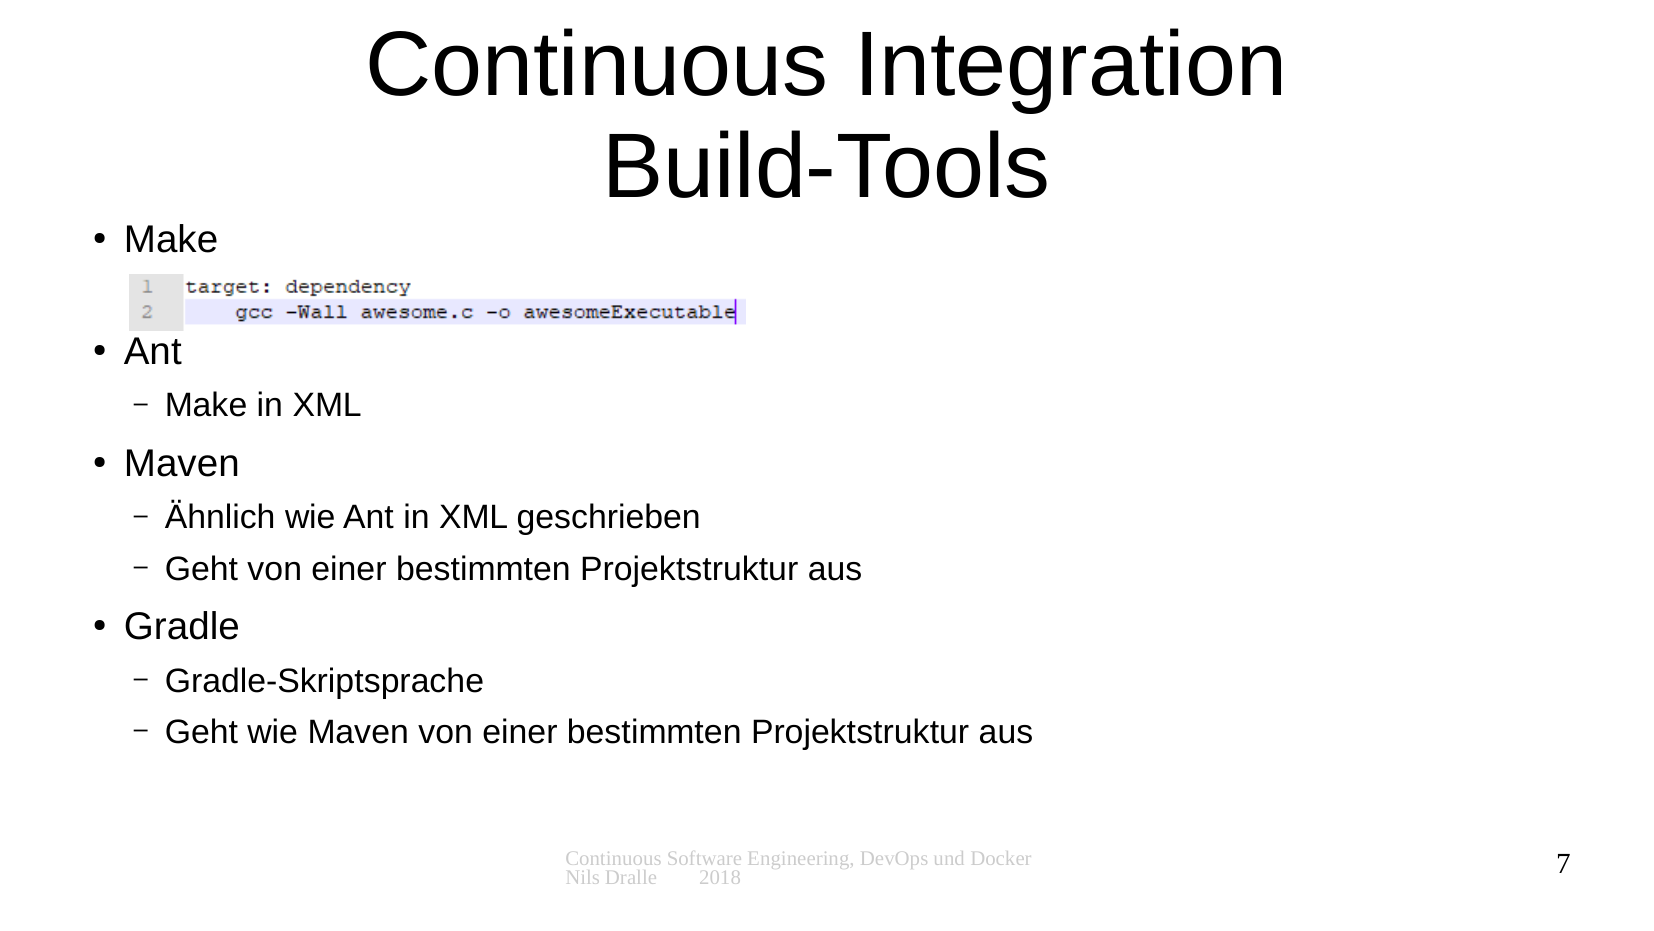

# Continuous Integration Build-Tools
Make
Ant
Make in XML
Maven
Ähnlich wie Ant in XML geschrieben
Geht von einer bestimmten Projektstruktur aus
Gradle
Gradle-Skriptsprache
Geht wie Maven von einer bestimmten Projektstruktur aus
Continuous Software Engineering, DevOps und Docker Nils Dralle 2018
7